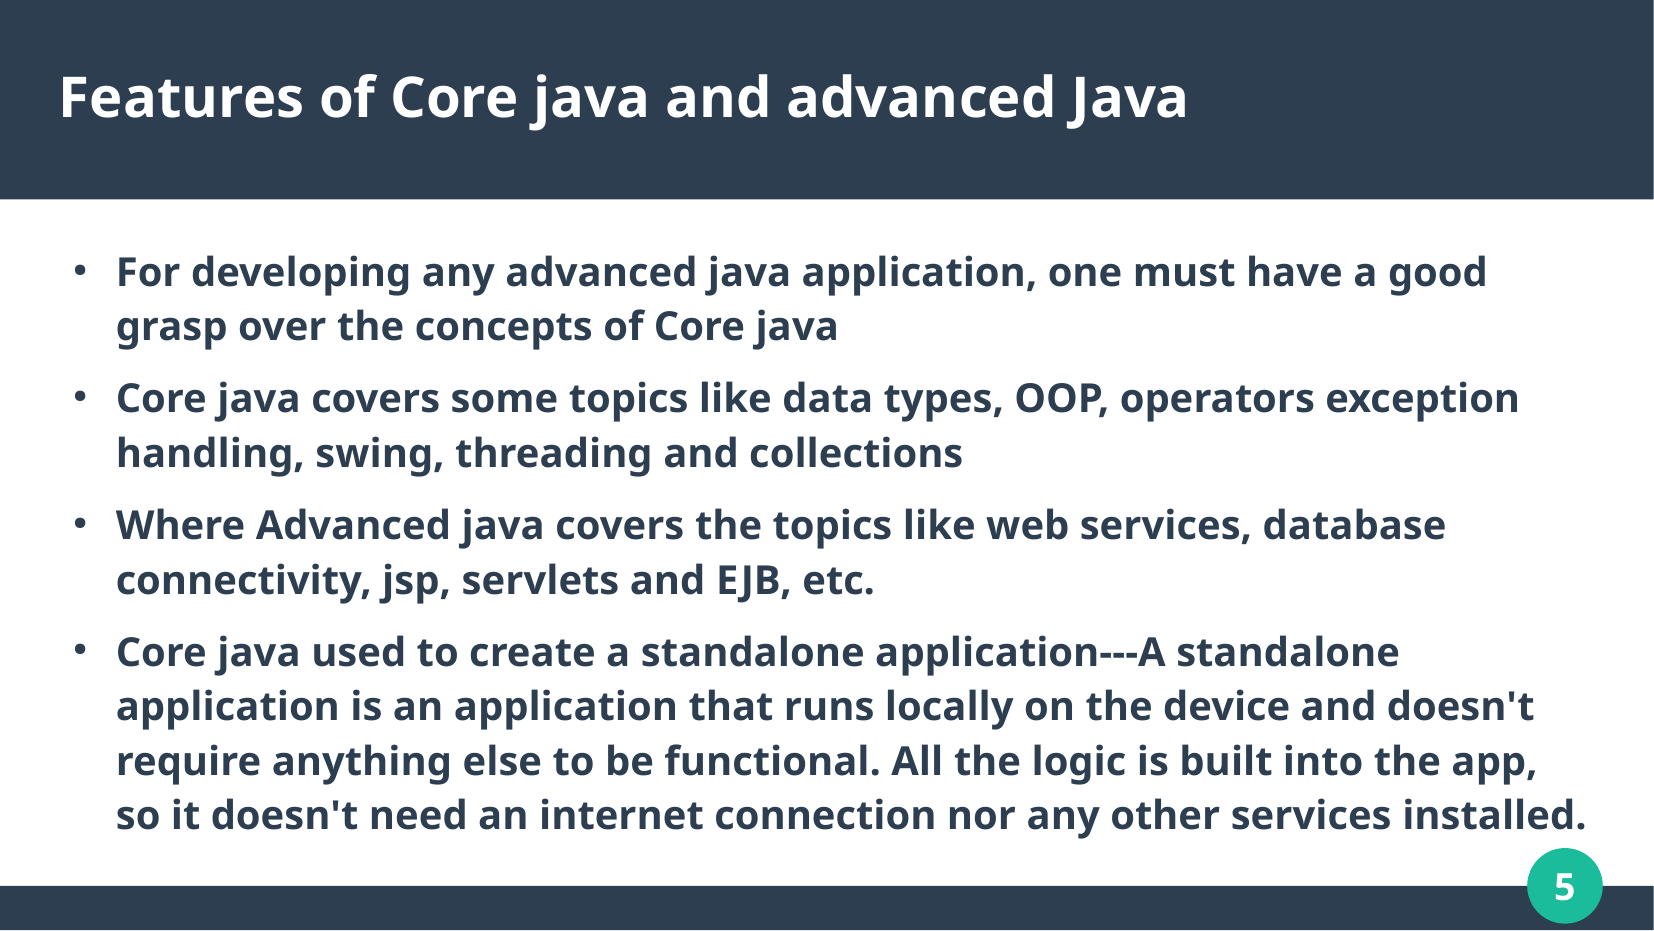

# Features of Core java and advanced Java
For developing any advanced java application, one must have a good grasp over the concepts of Core java
Core java covers some topics like data types, OOP, operators exception handling, swing, threading and collections
Where Advanced java covers the topics like web services, database connectivity, jsp, servlets and EJB, etc.
Core java used to create a standalone application---A standalone application is an application that runs locally on the device and doesn't require anything else to be functional. All the logic is built into the app, so it doesn't need an internet connection nor any other services installed.